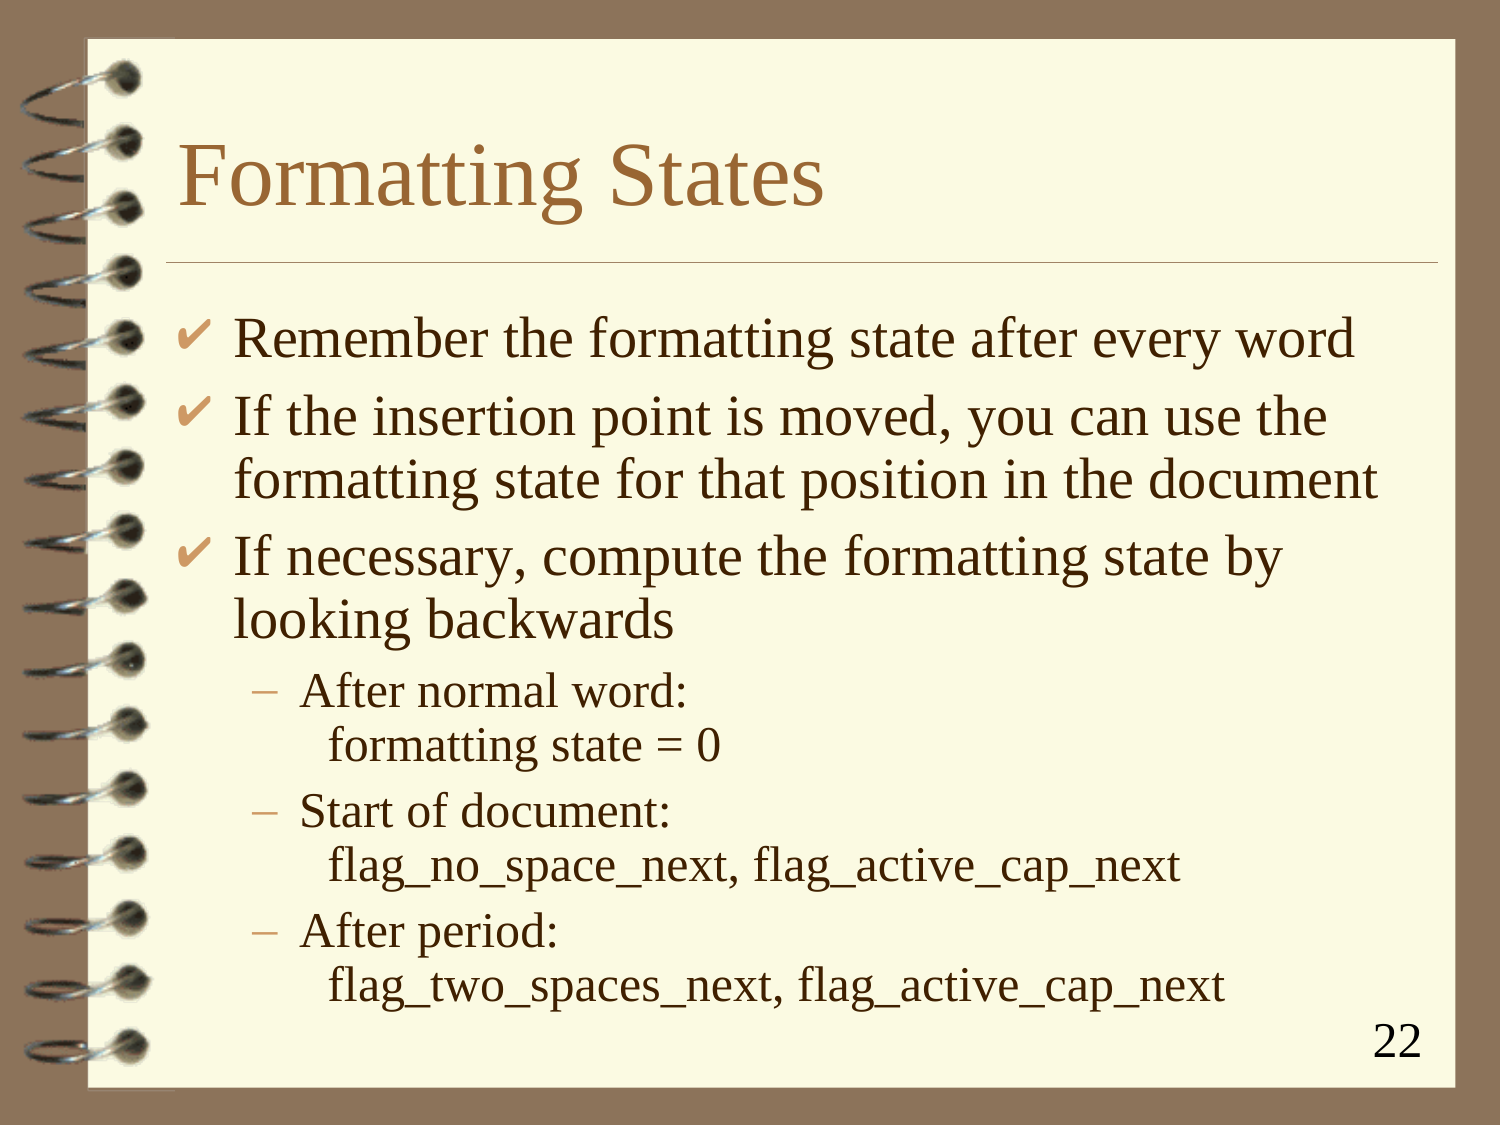

# Formatting States
Remember the formatting state after every word
If the insertion point is moved, you can use the formatting state for that position in the document
If necessary, compute the formatting state by looking backwards
After normal word:
	formatting state = 0
Start of document:
	flag_no_space_next, flag_active_cap_next
After period:
	flag_two_spaces_next, flag_active_cap_next
22